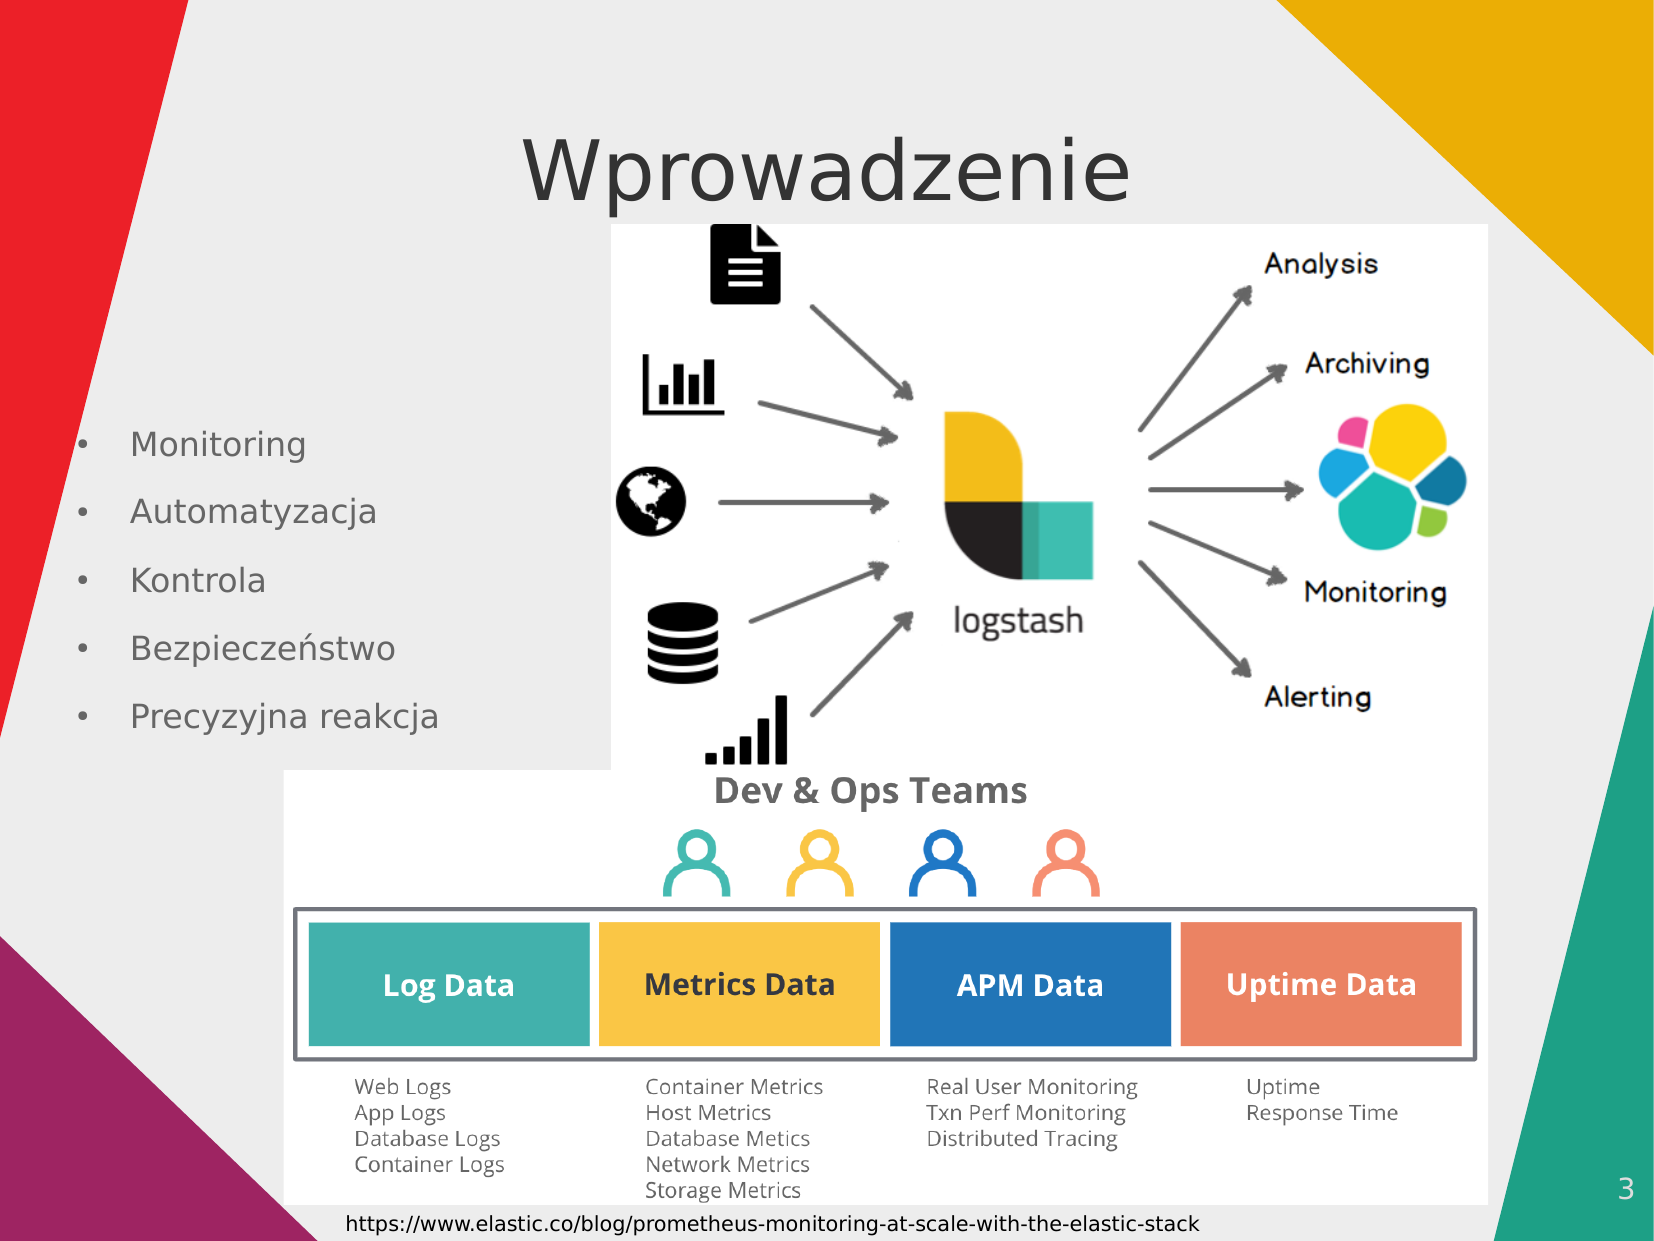

# Wprowadzenie
Monitoring
Automatyzacja
Kontrola
Bezpieczeństwo
Precyzyjna reakcja
3
https://www.elastic.co/blog/prometheus-monitoring-at-scale-with-the-elastic-stack